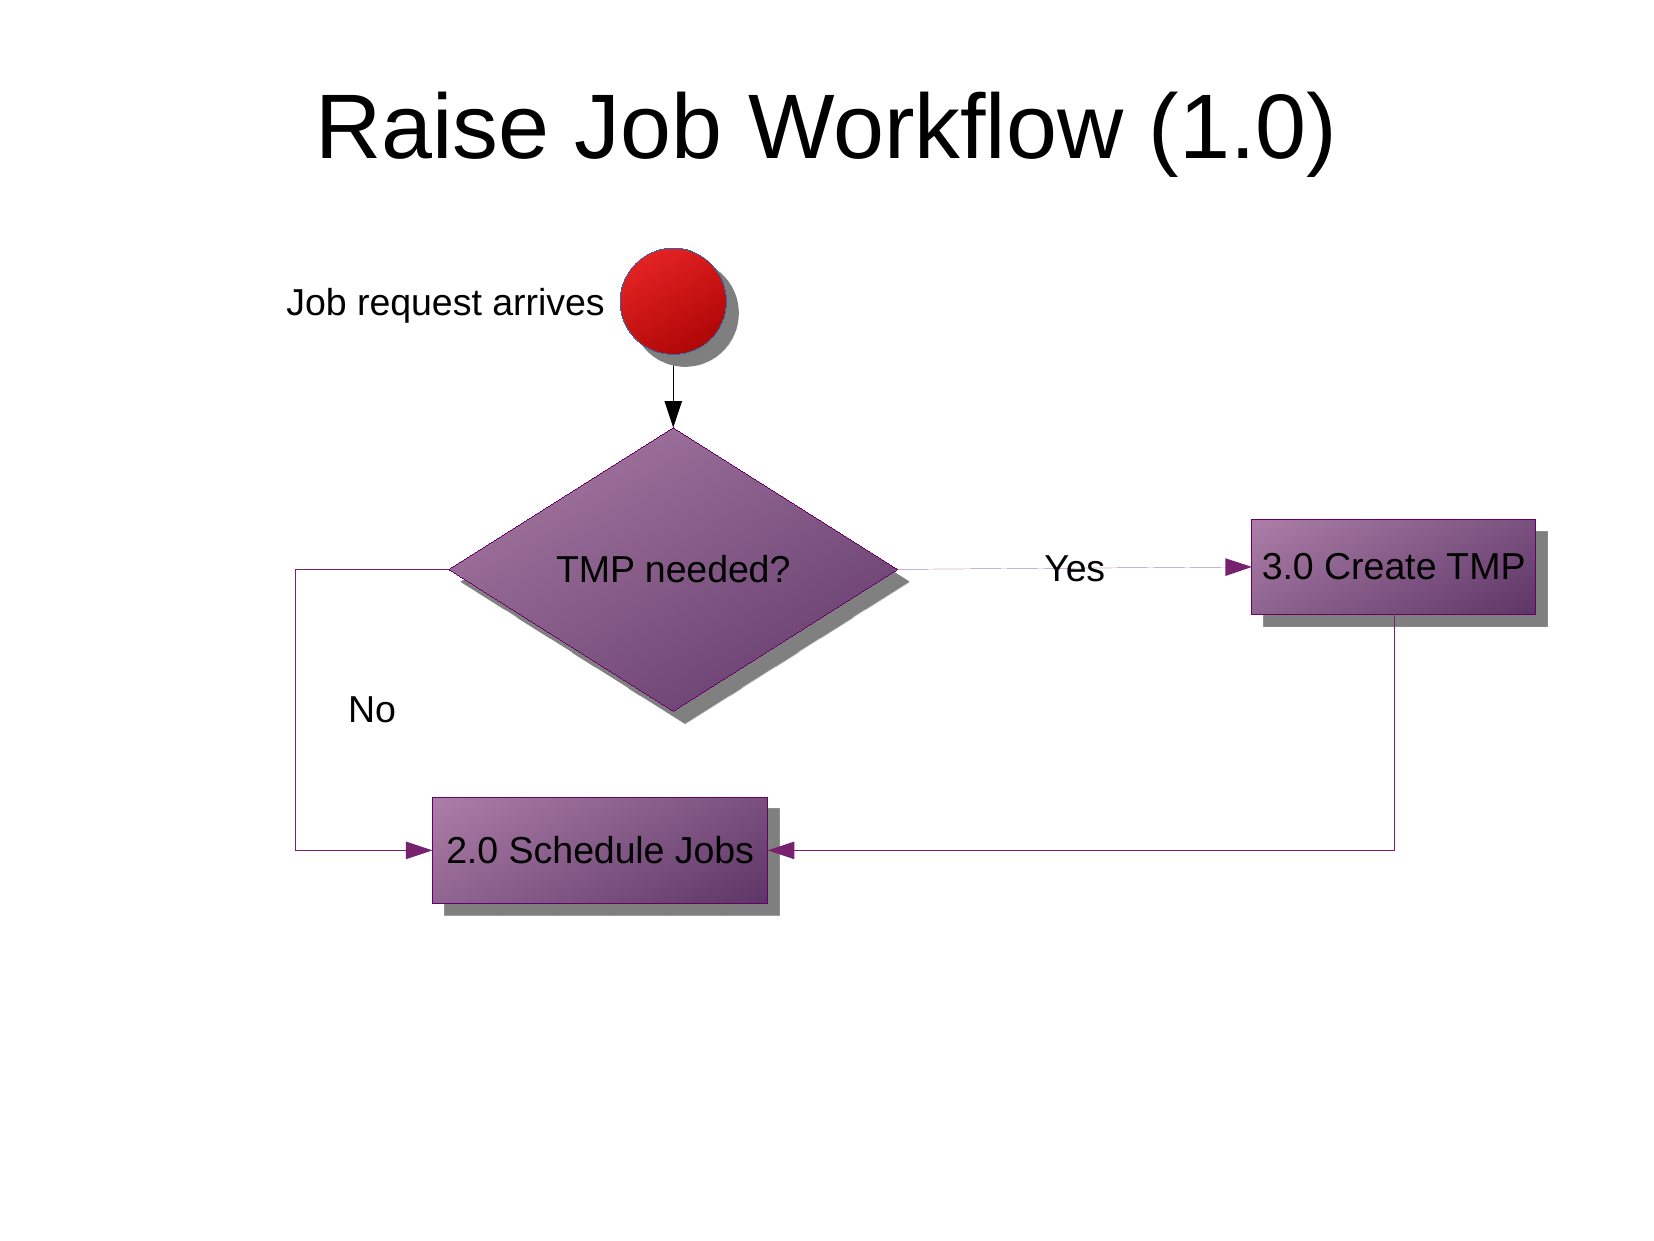

# Raise Job Workflow (1.0)
Job request arrives
3.0 Create TMP
TMP needed?
2.0 Schedule Jobs